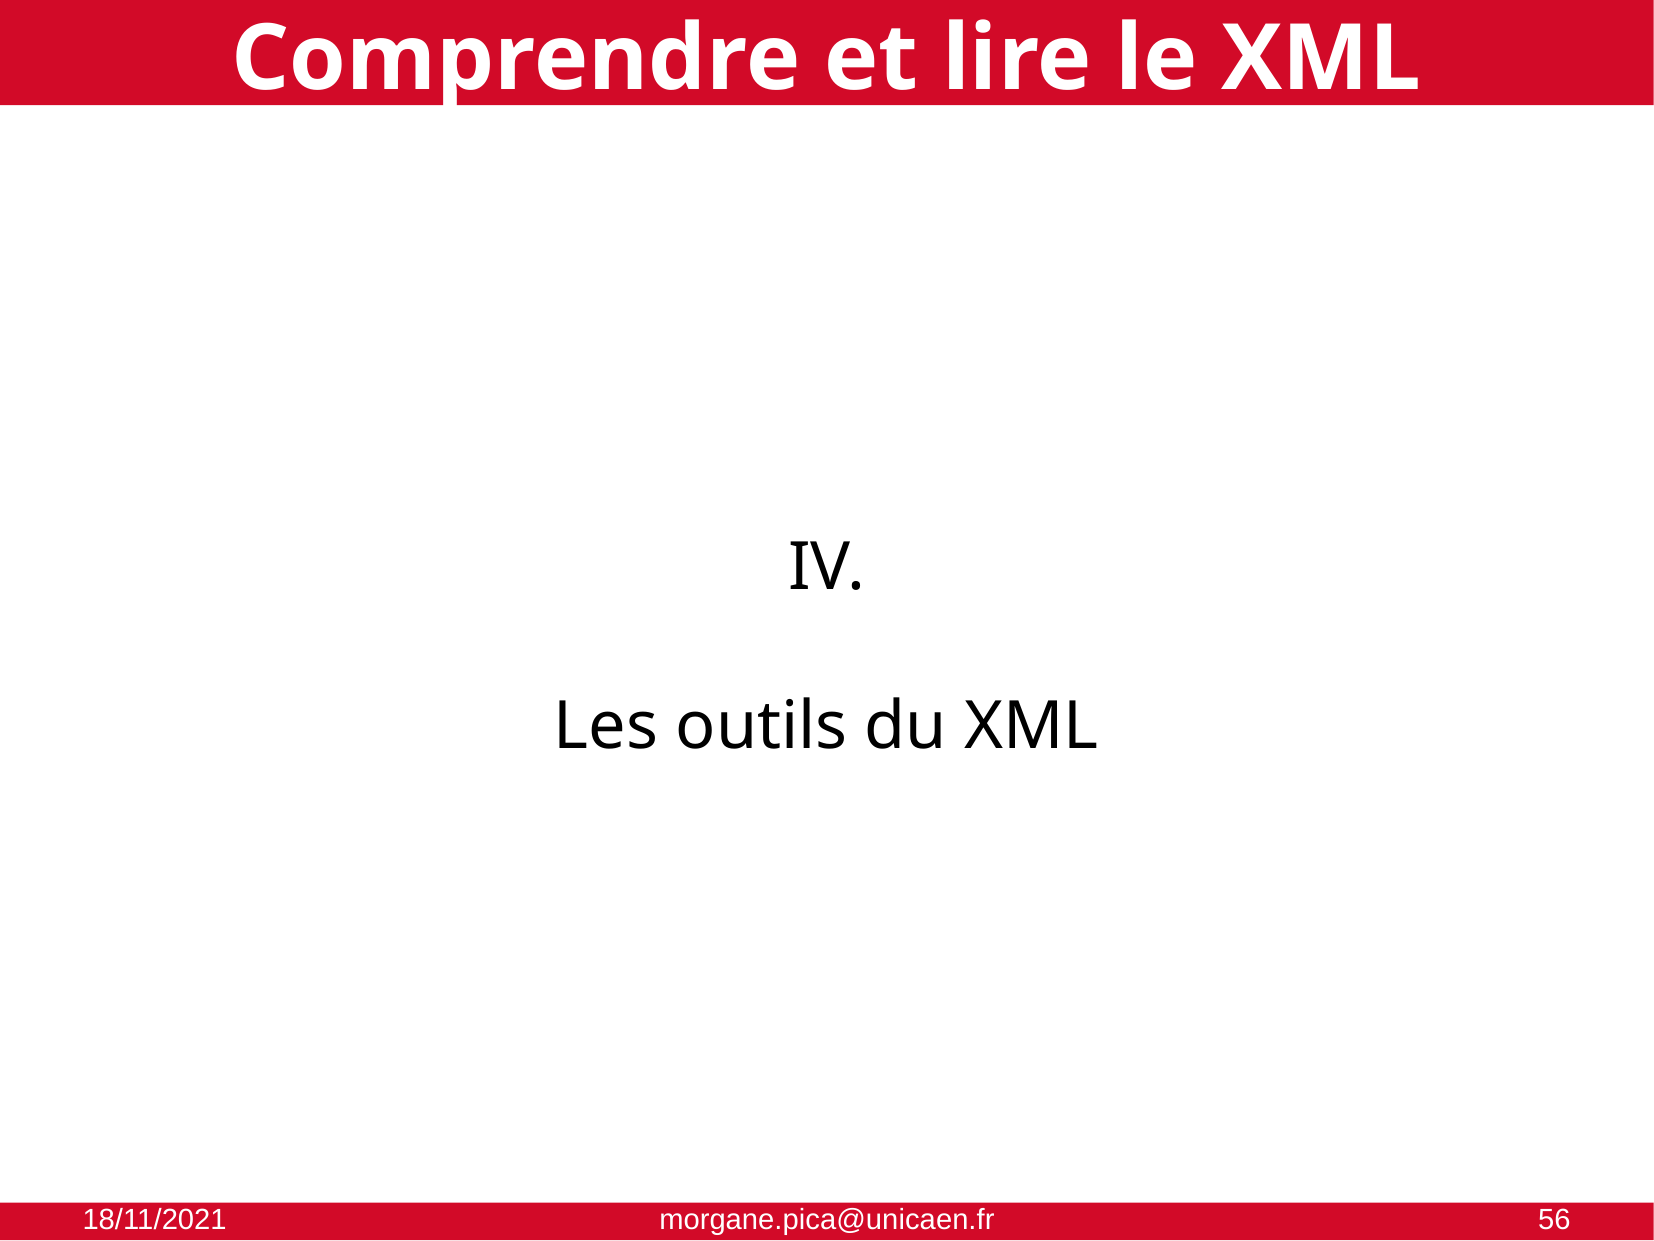

# Comprendre et lire le XML
IV.
Les outils du XML
18/11/2021
morgane.pica@unicaen.fr
56